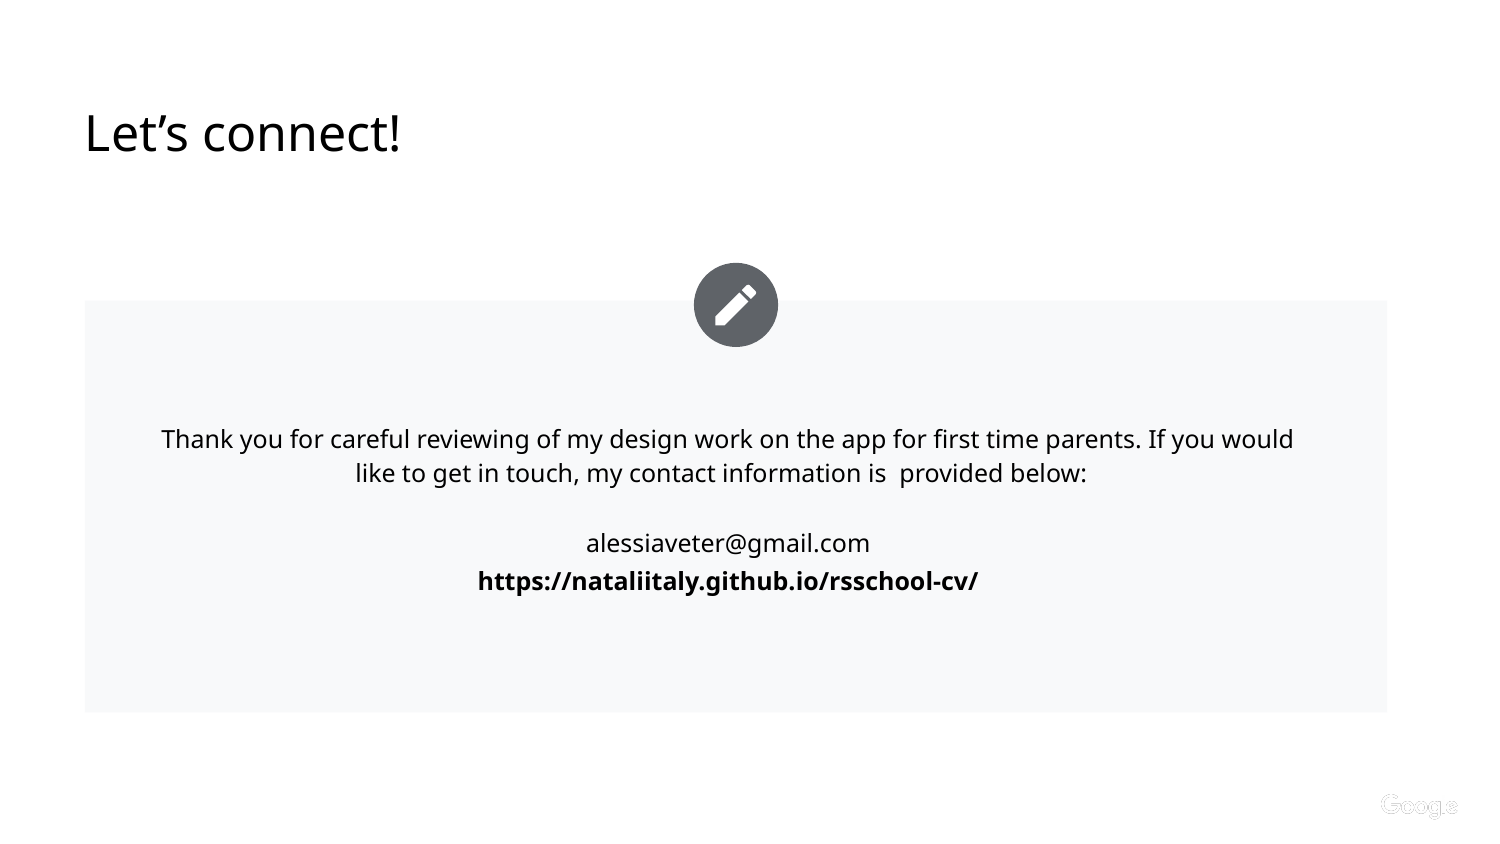

Insert a few sentences summarizing the next steps you would take with this project and why. Feel free to organize next steps in a bullet point list.
Let’s connect!
Thank you for careful reviewing of my design work on the app for first time parents. If you would like to get in touch, my contact information is provided below:
alessiaveter@gmail.com
https://nataliitaly.github.io/rsschool-cv/